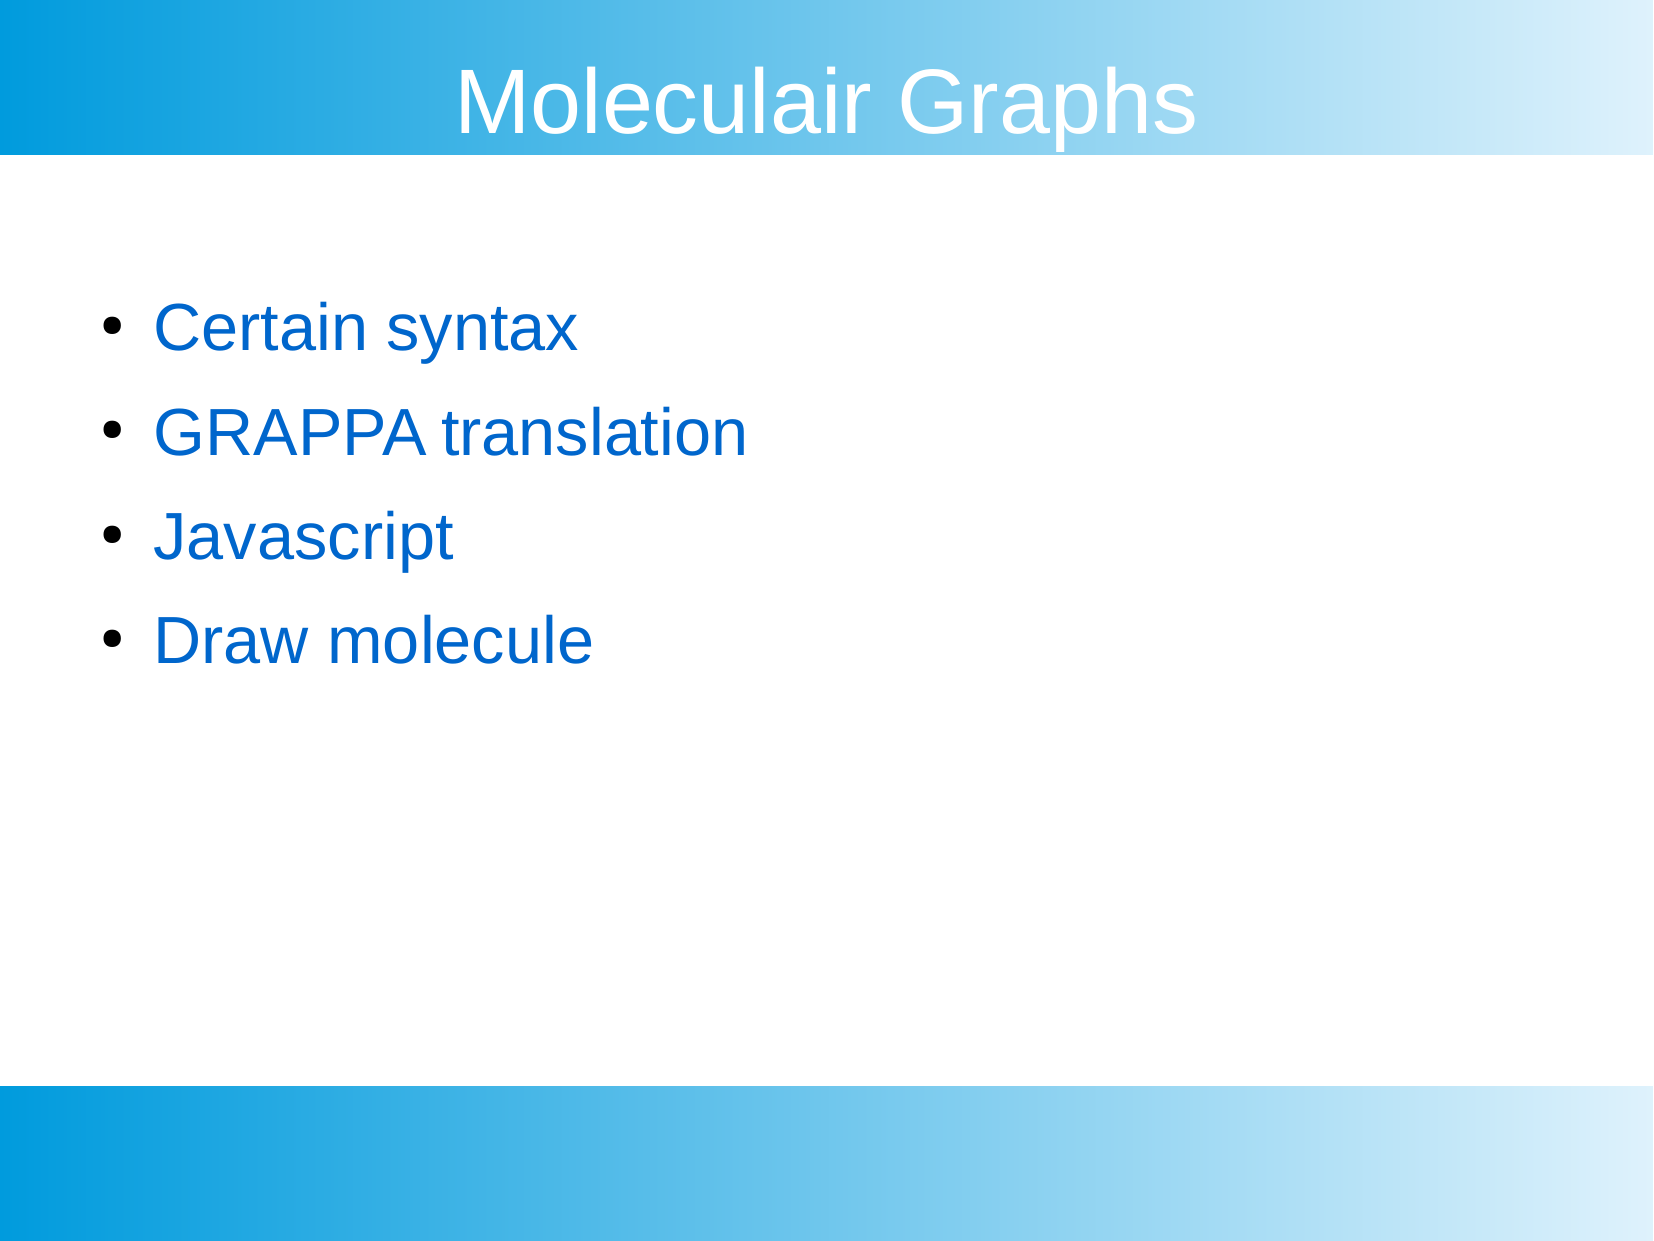

# Moleculair Graphs
Certain syntax
GRAPPA translation
Javascript
Draw molecule